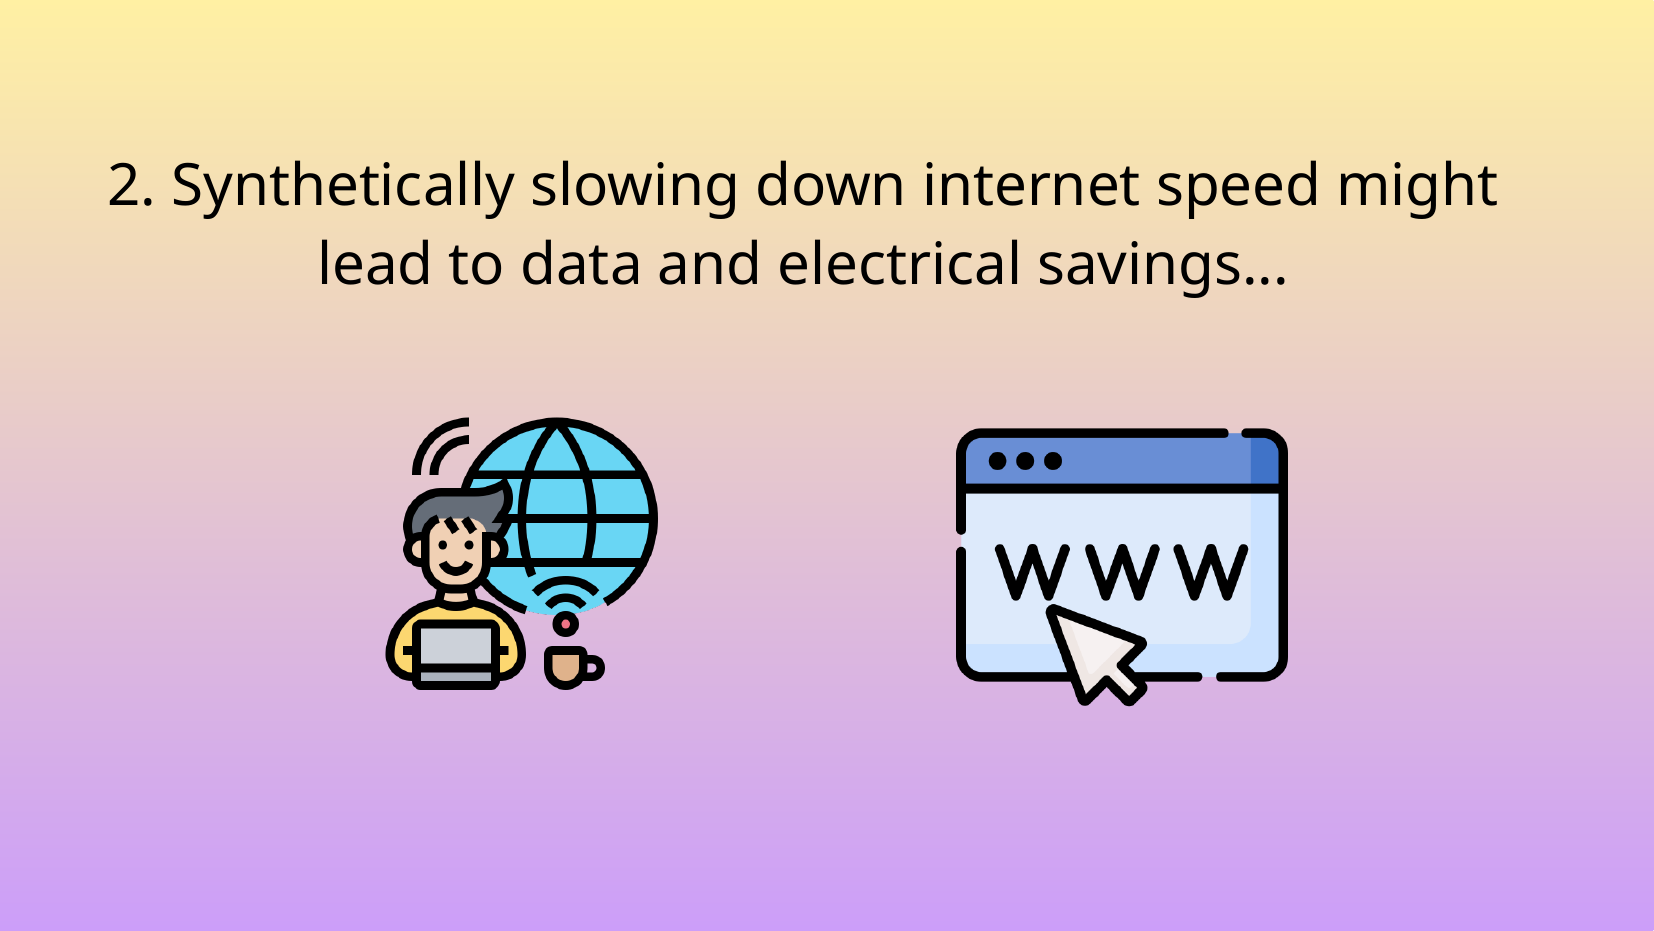

2. Synthetically slowing down internet speed might lead to data and electrical savings...